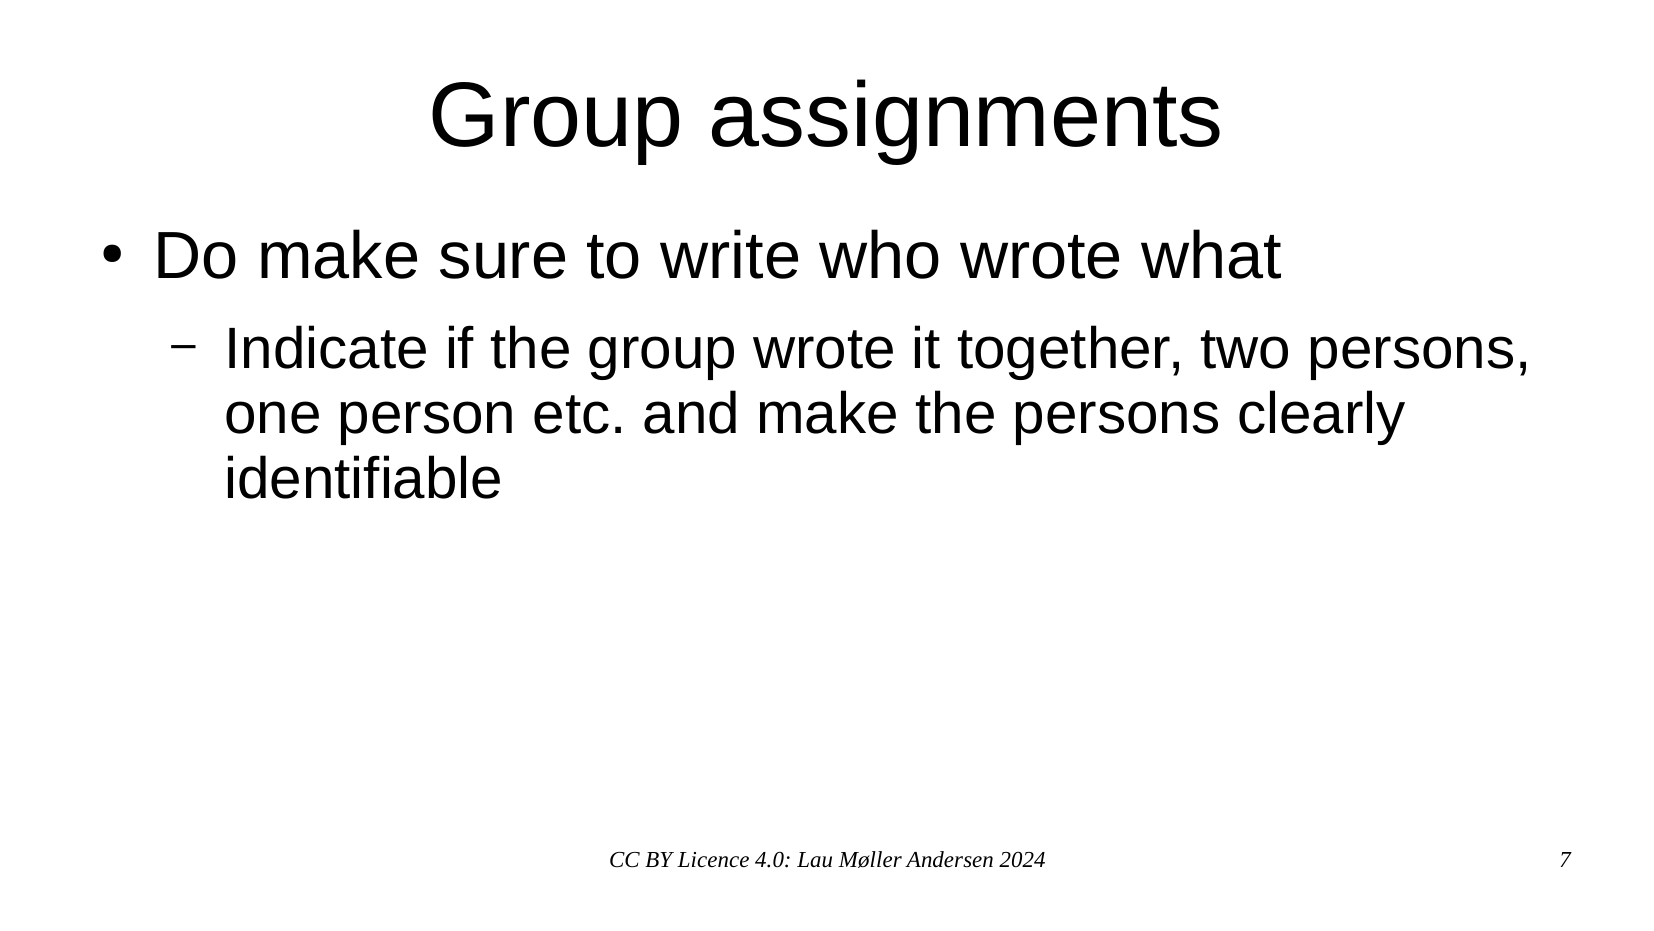

# Group assignments
Do make sure to write who wrote what
Indicate if the group wrote it together, two persons, one person etc. and make the persons clearly identifiable
CC BY Licence 4.0: Lau Møller Andersen 2024
7